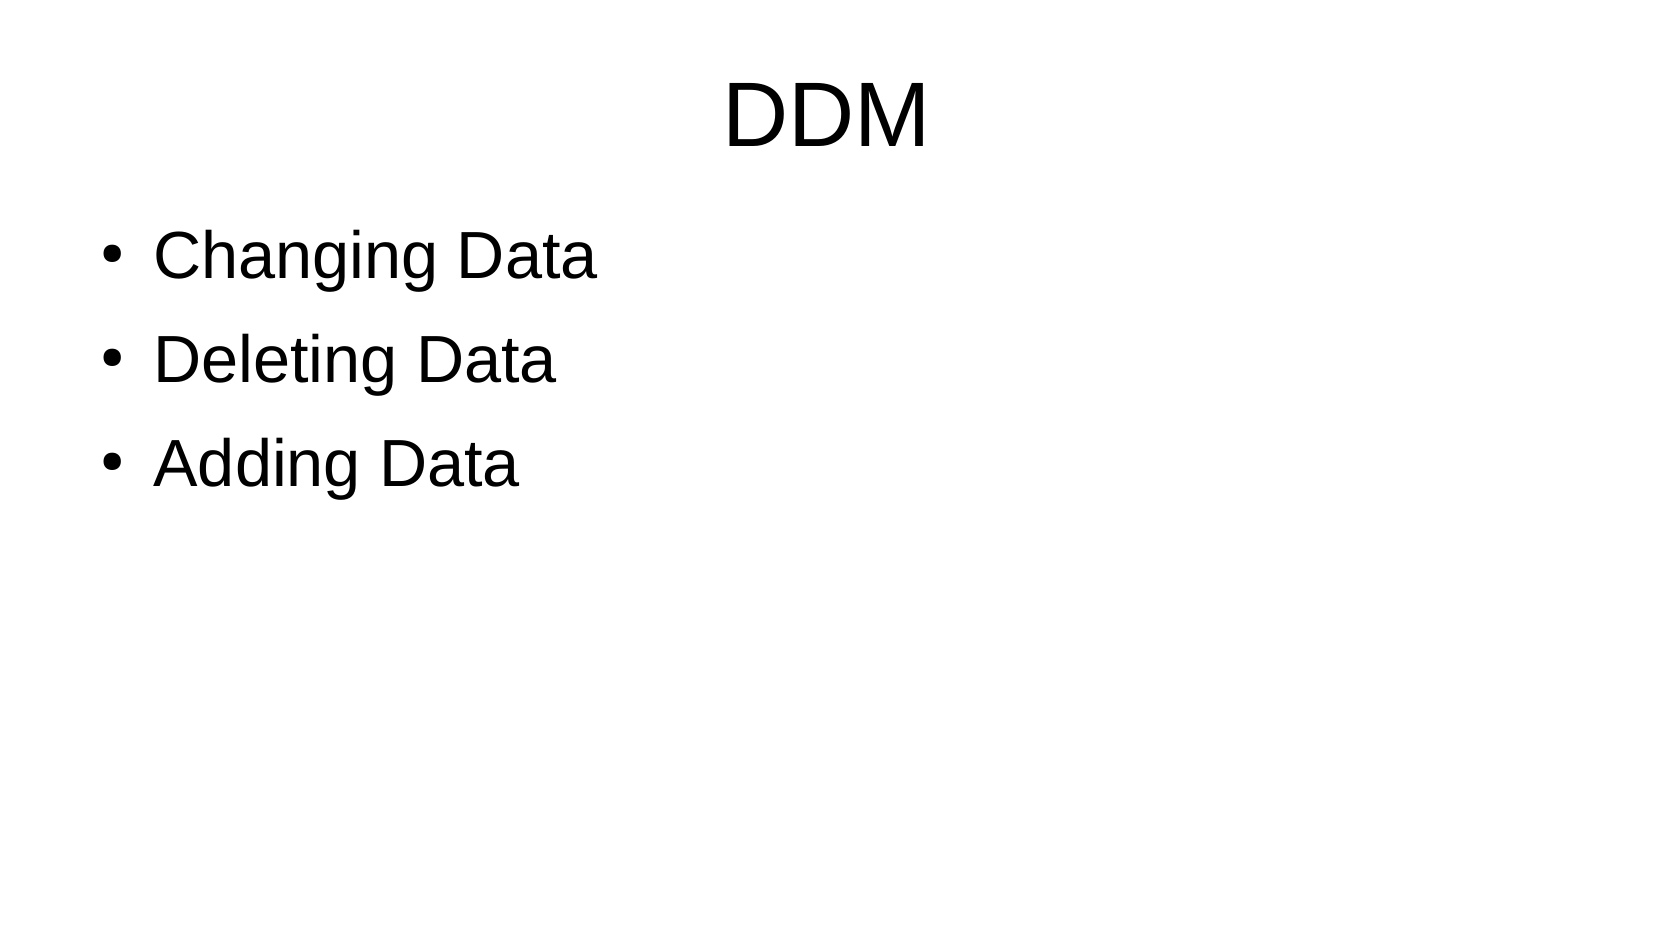

# DDM
Changing Data
Deleting Data
Adding Data